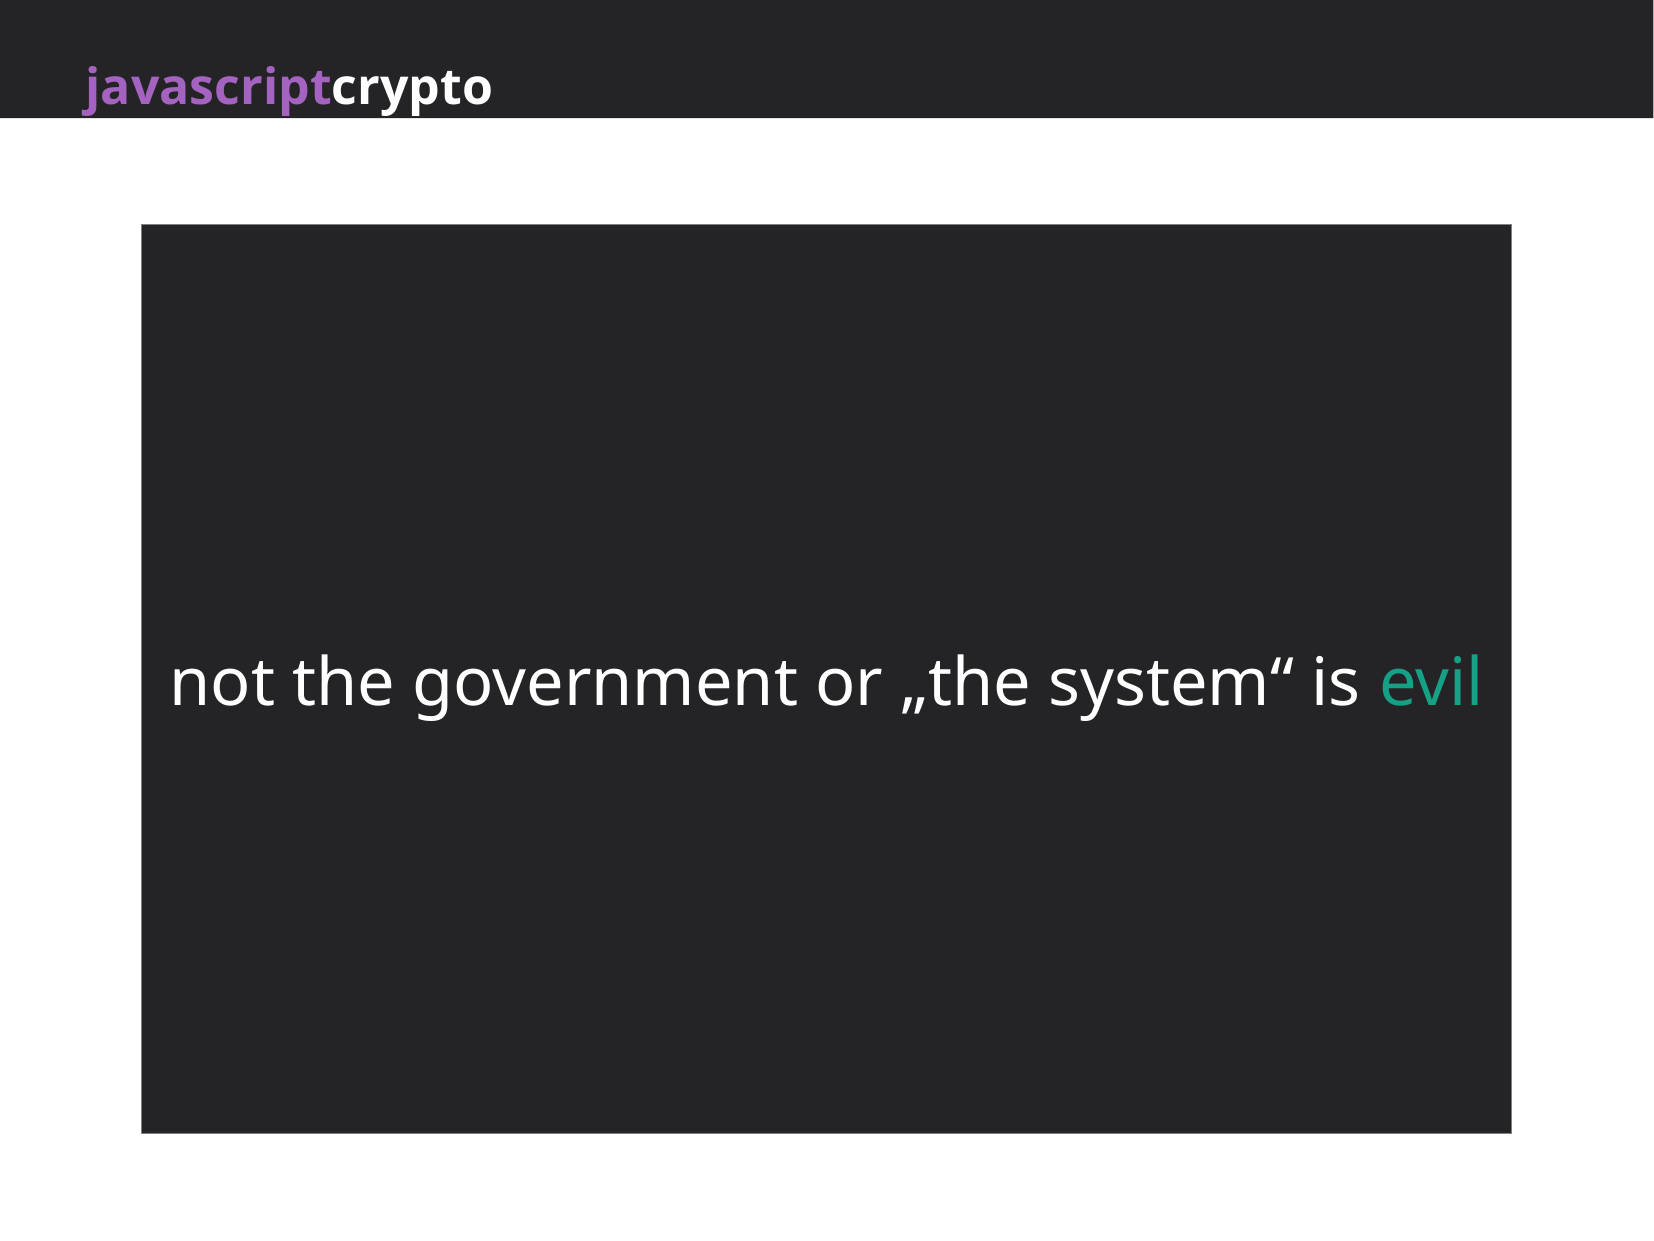

javascriptcrypto
not the government or „the system“ is evil